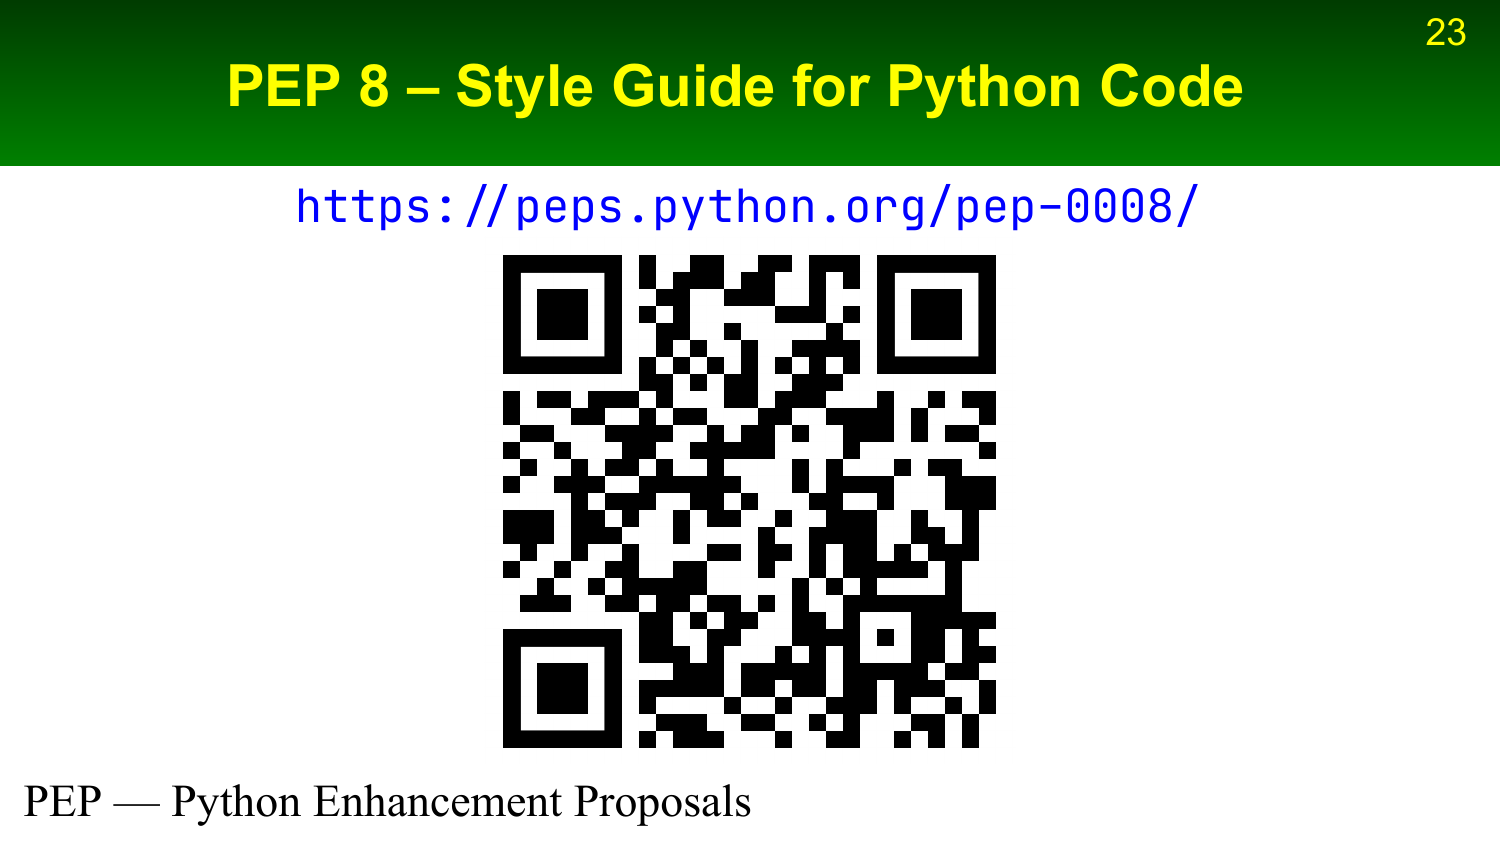

# PEP 8 – Style Guide for Python Code
https://peps.python.org/pep-0008/
PEP — Python Enhancement Proposals